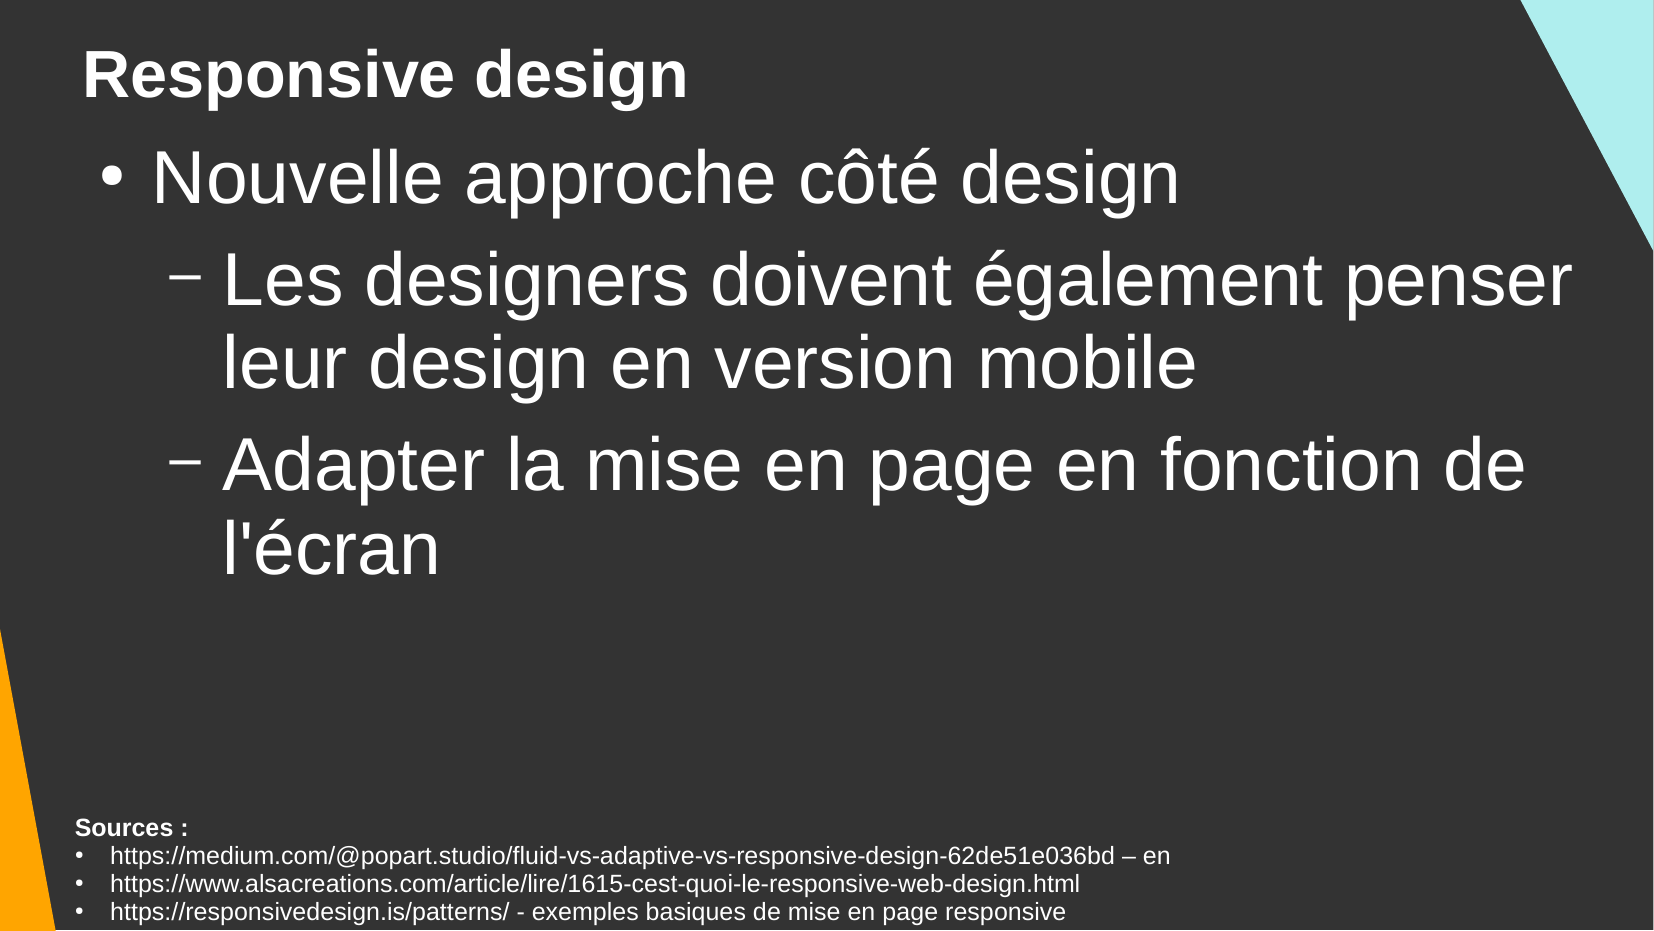

# Responsive design
Nouvelle approche côté design
Les designers doivent également penser leur design en version mobile
Adapter la mise en page en fonction de l'écran
Sources :
https://medium.com/@popart.studio/fluid-vs-adaptive-vs-responsive-design-62de51e036bd – en
https://www.alsacreations.com/article/lire/1615-cest-quoi-le-responsive-web-design.html
https://responsivedesign.is/patterns/ - exemples basiques de mise en page responsive